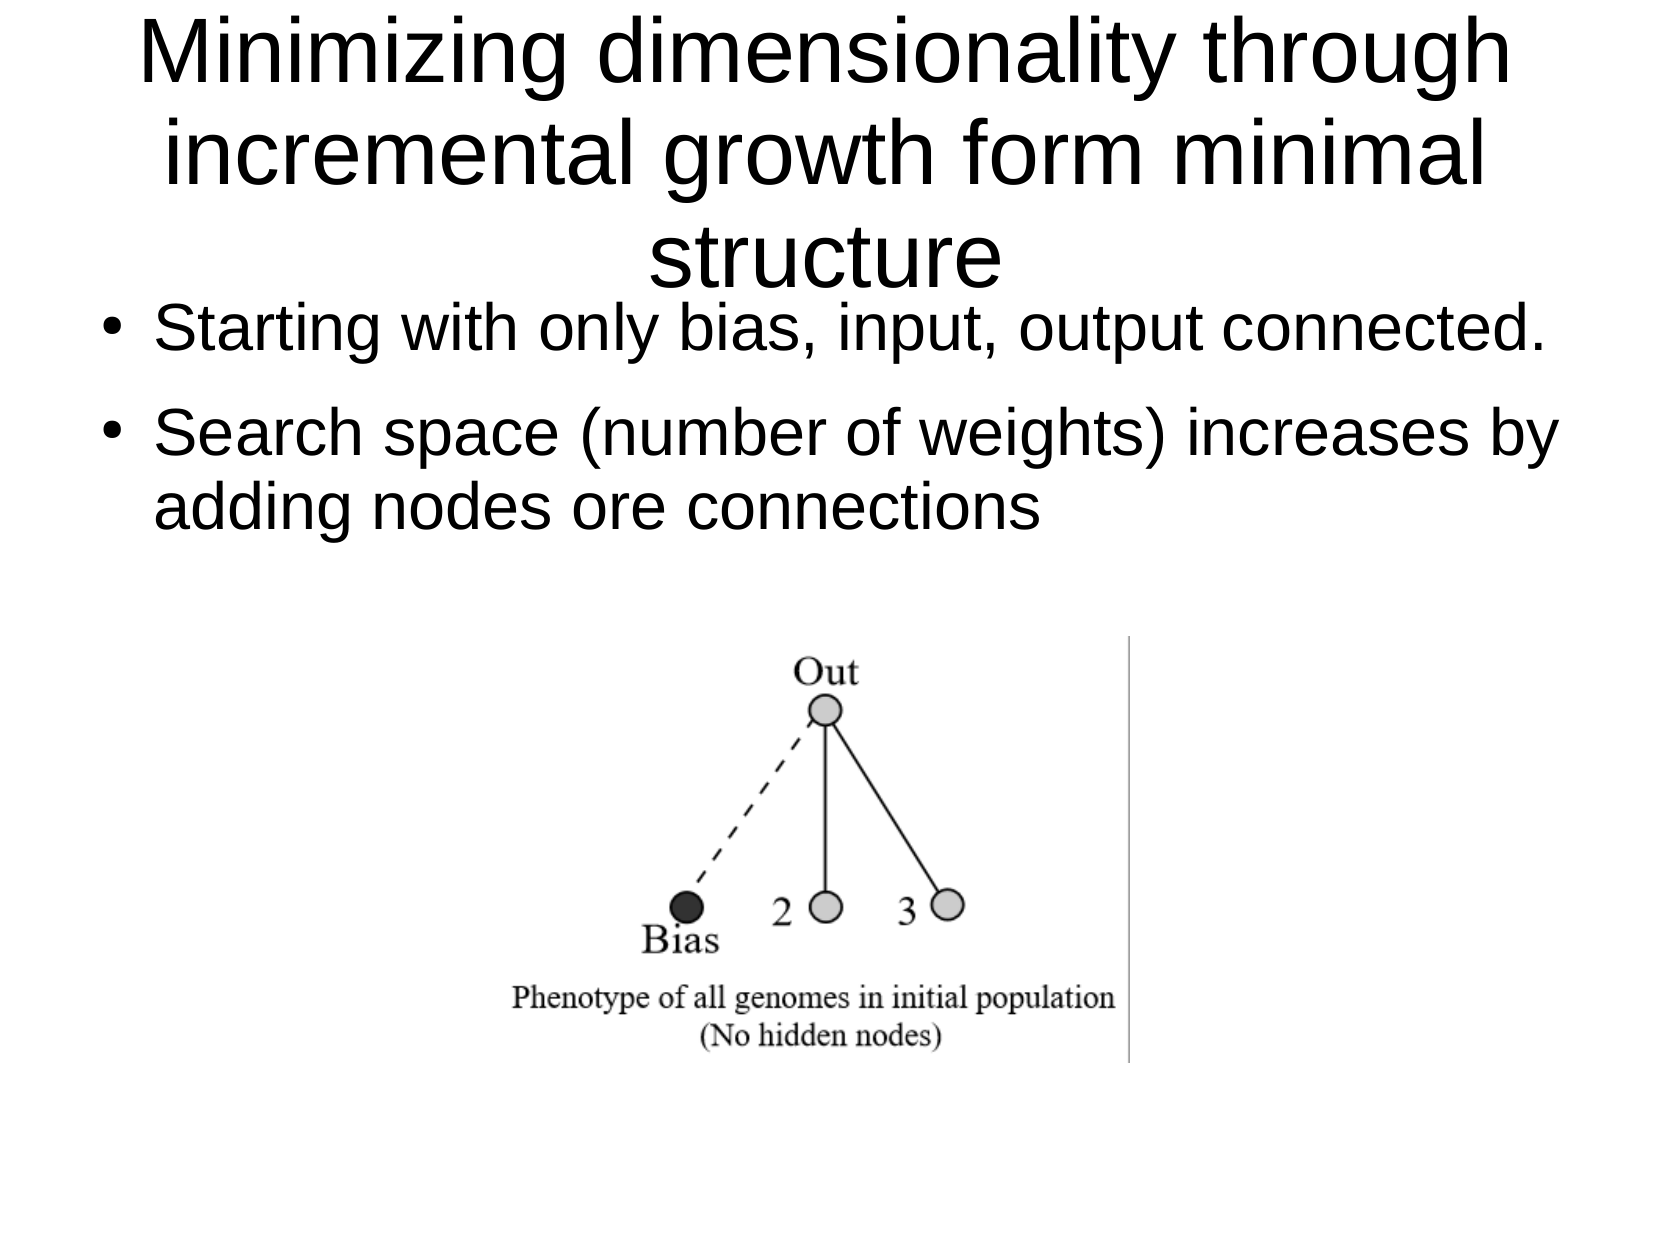

# Minimizing dimensionality through incremental growth form minimal structure
Starting with only bias, input, output connected.
Search space (number of weights) increases by adding nodes ore connections